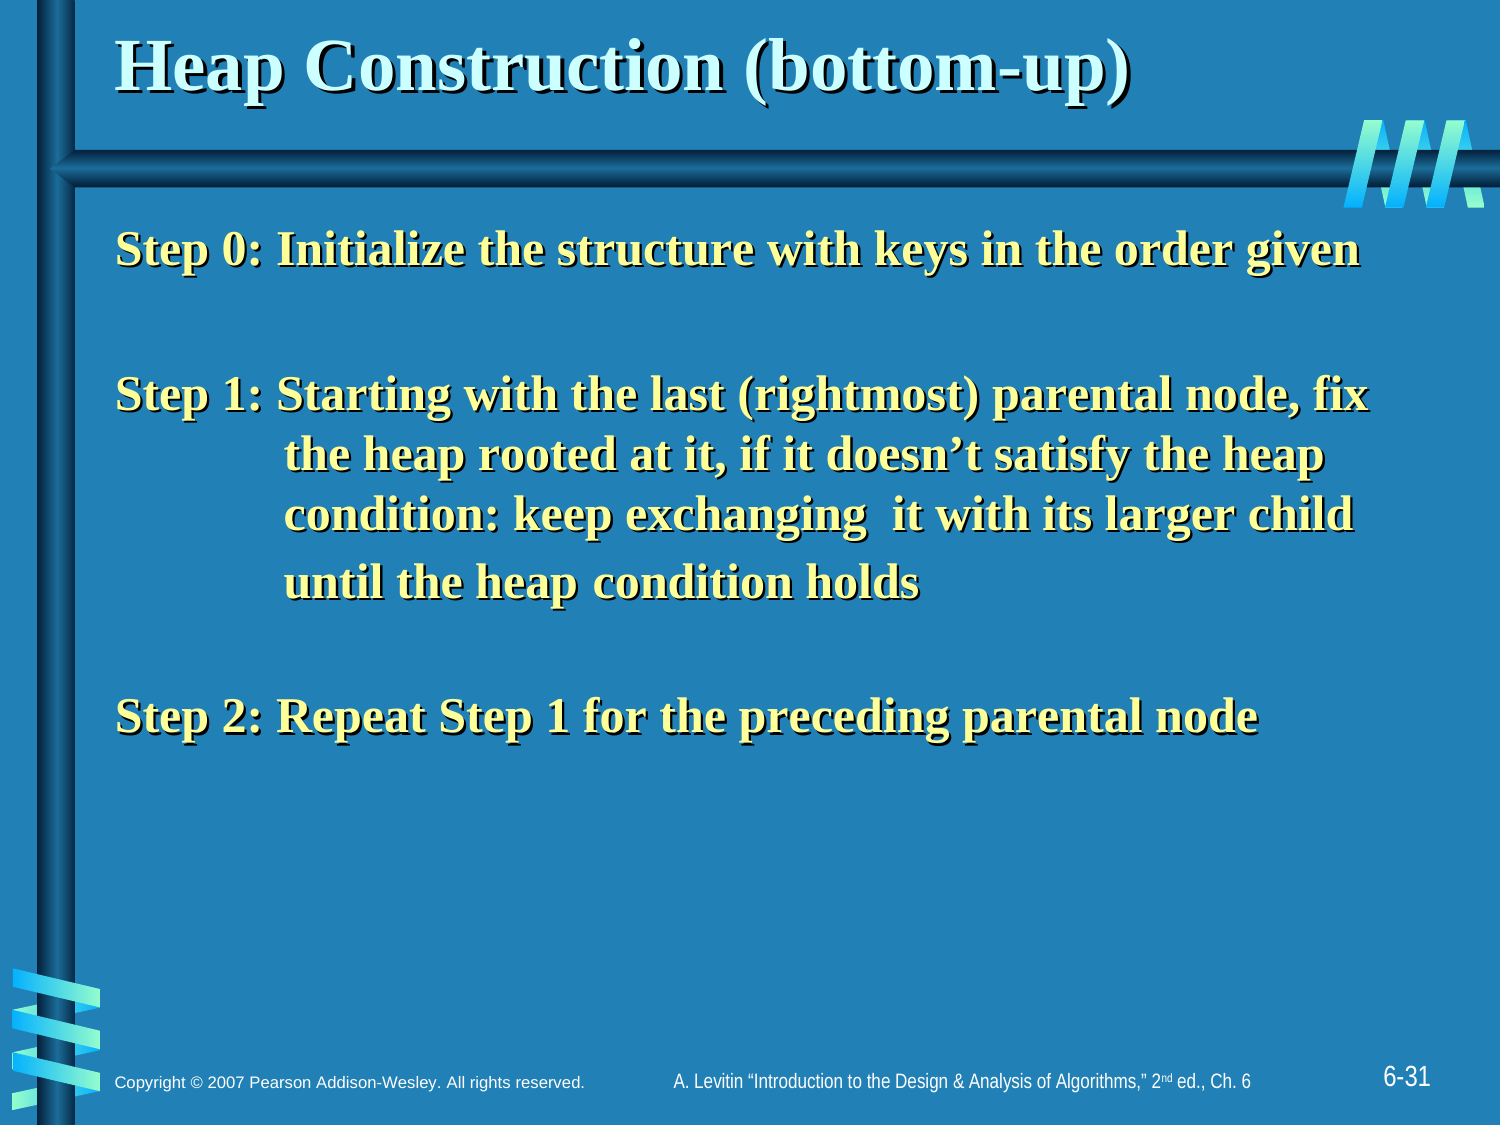

Heap Construction (bottom-up)
# Step 0: Initialize the structure with keys in the order given
Step 1: Starting with the last (rightmost) parental node, fix the heap rooted at it, if it doesn’t satisfy the heap condition: keep exchanging it with its larger child until the heap condition holds
Step 2: Repeat Step 1 for the preceding parental node